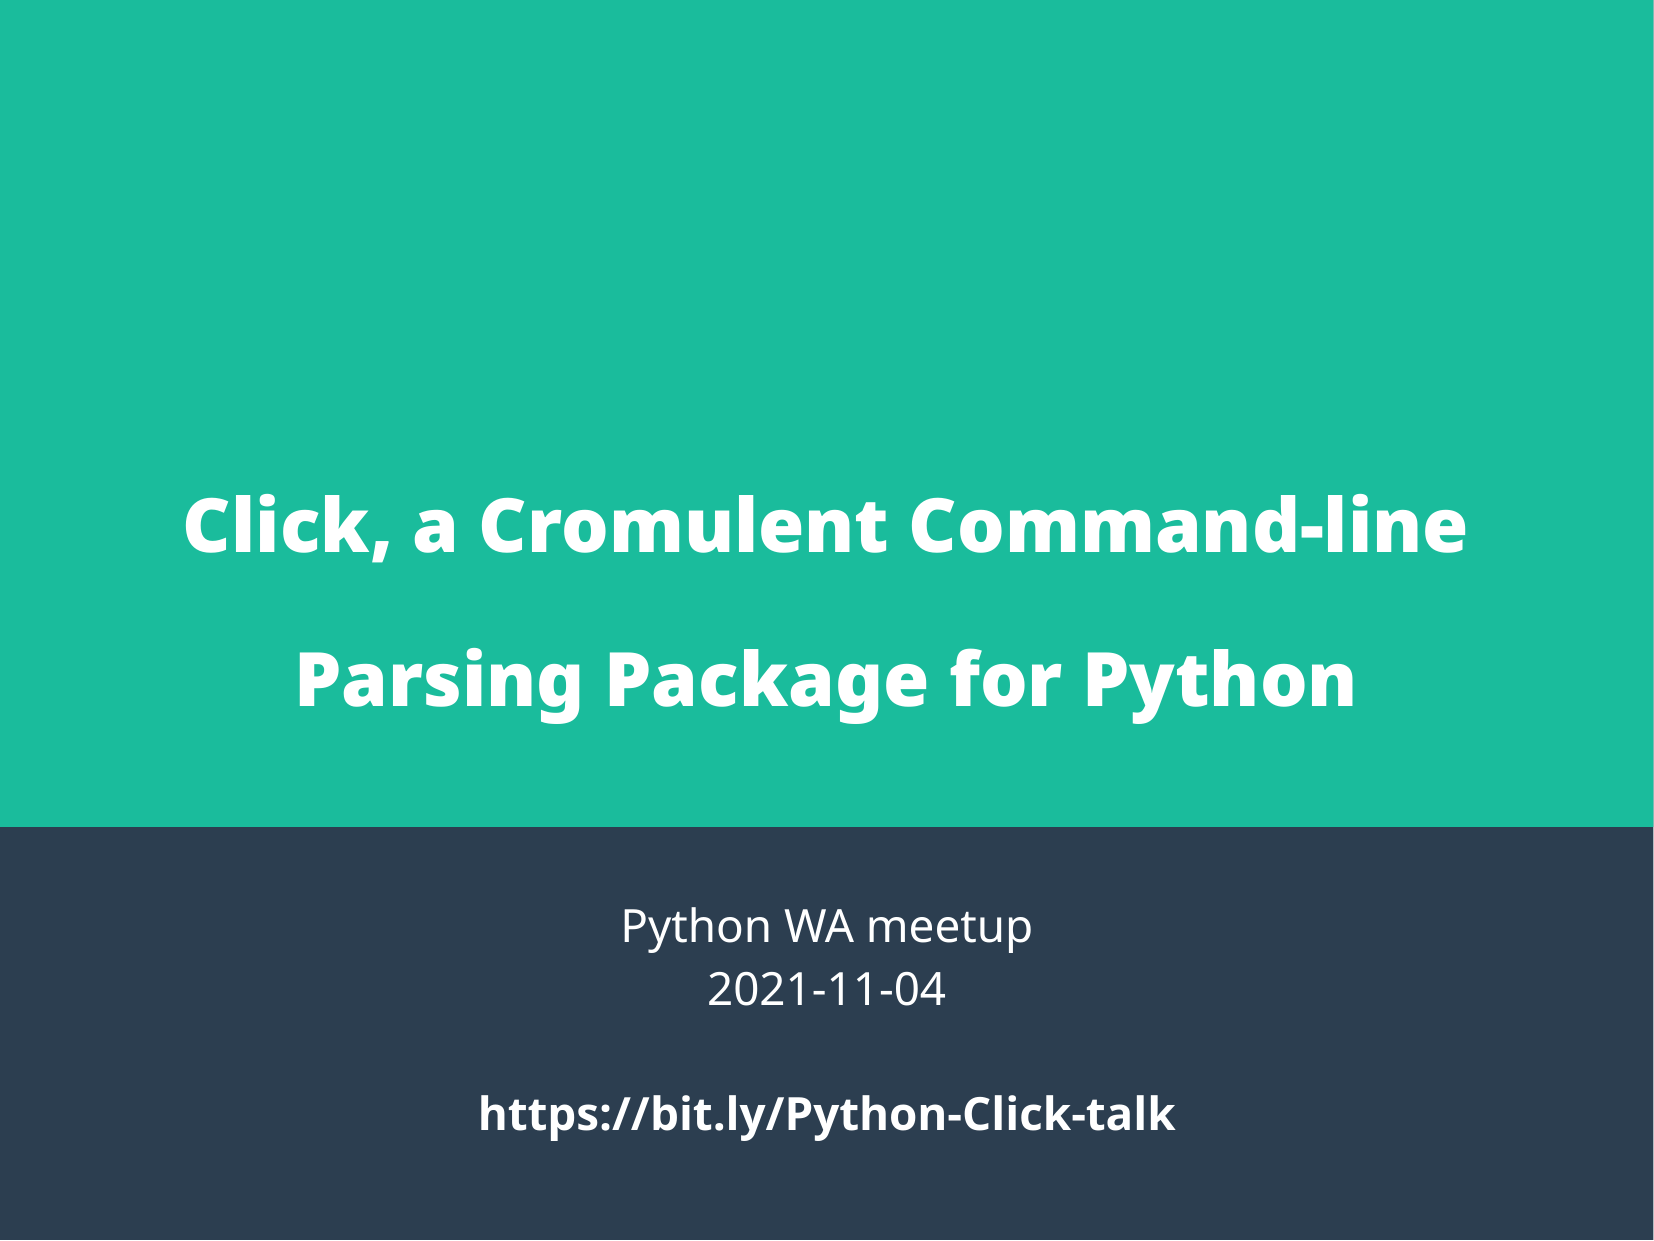

Click, a Cromulent Command-line Parsing Package for Python
# Python WA meetup
2021-11-04
https://bit.ly/Python-Click-talk